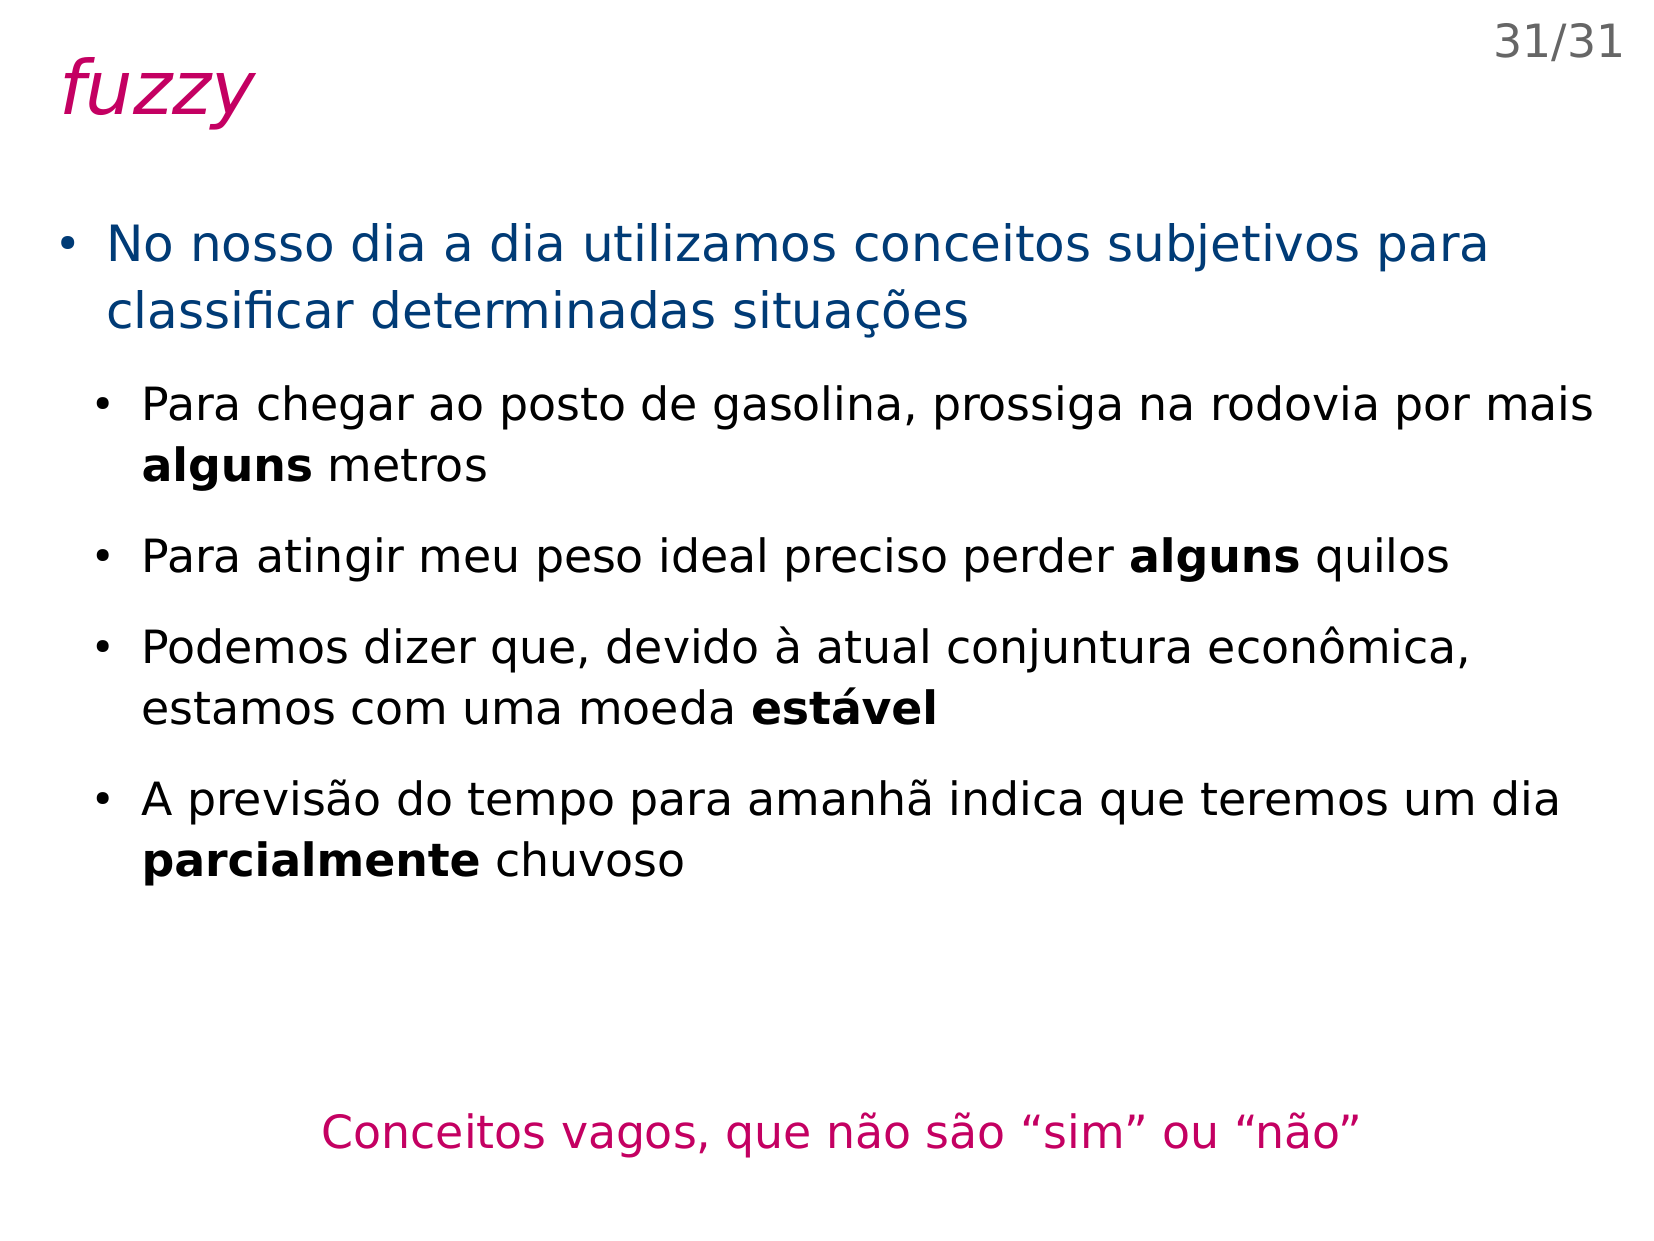

31
# fuzzy
No nosso dia a dia utilizamos conceitos subjetivos para classificar determinadas situações
Para chegar ao posto de gasolina, prossiga na rodovia por mais alguns metros
Para atingir meu peso ideal preciso perder alguns quilos
Podemos dizer que, devido à atual conjuntura econômica, estamos com uma moeda estável
A previsão do tempo para amanhã indica que teremos um dia parcialmente chuvoso
Conceitos vagos, que não são “sim” ou “não”